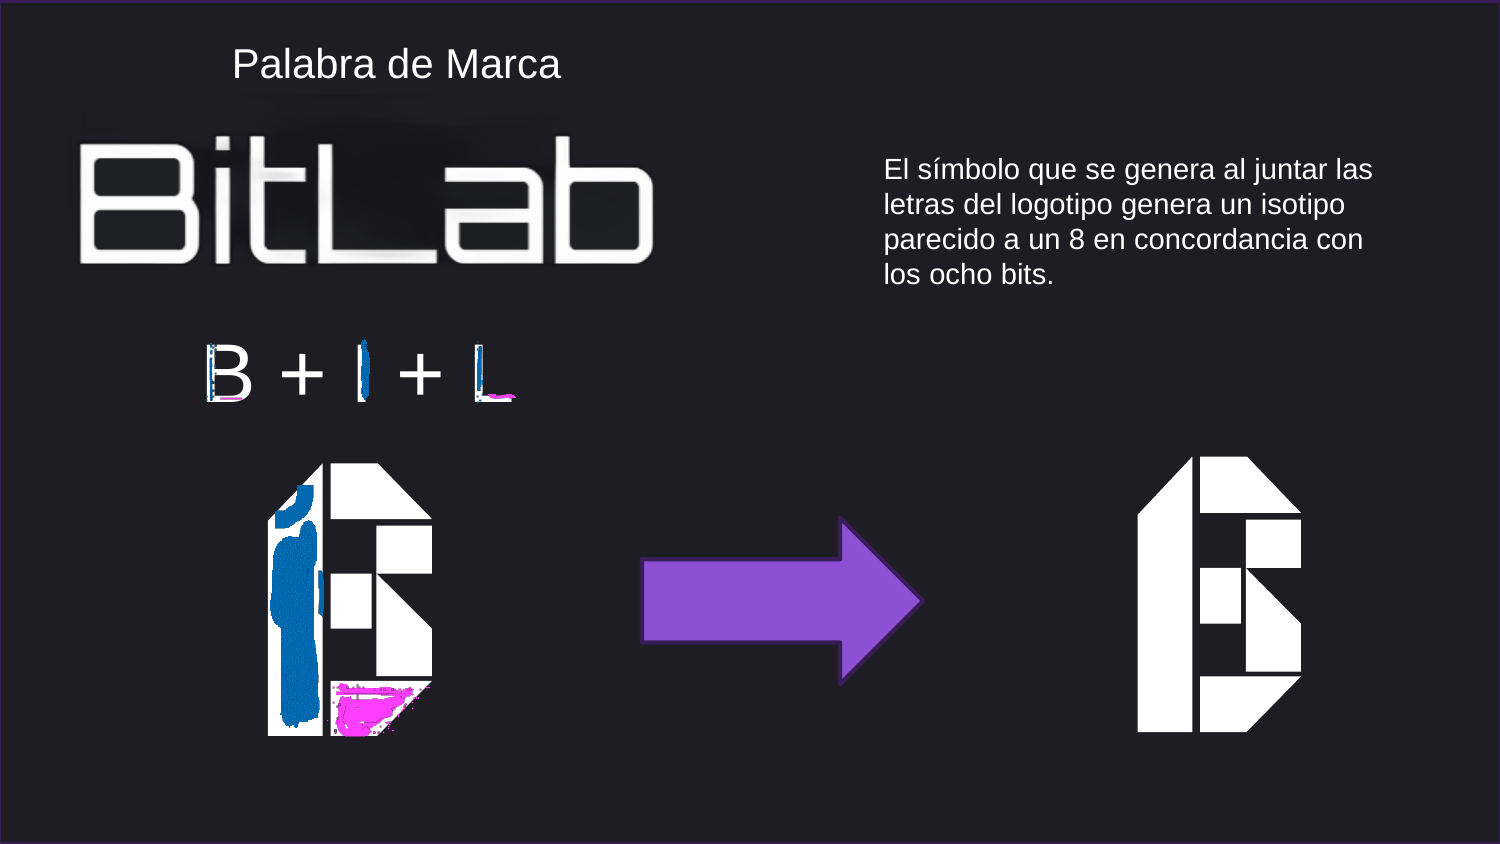

Palabra de Marca
El símbolo que se genera al juntar las letras del logotipo genera un isotipo parecido a un 8 en concordancia con los ocho bits.
B + I + L